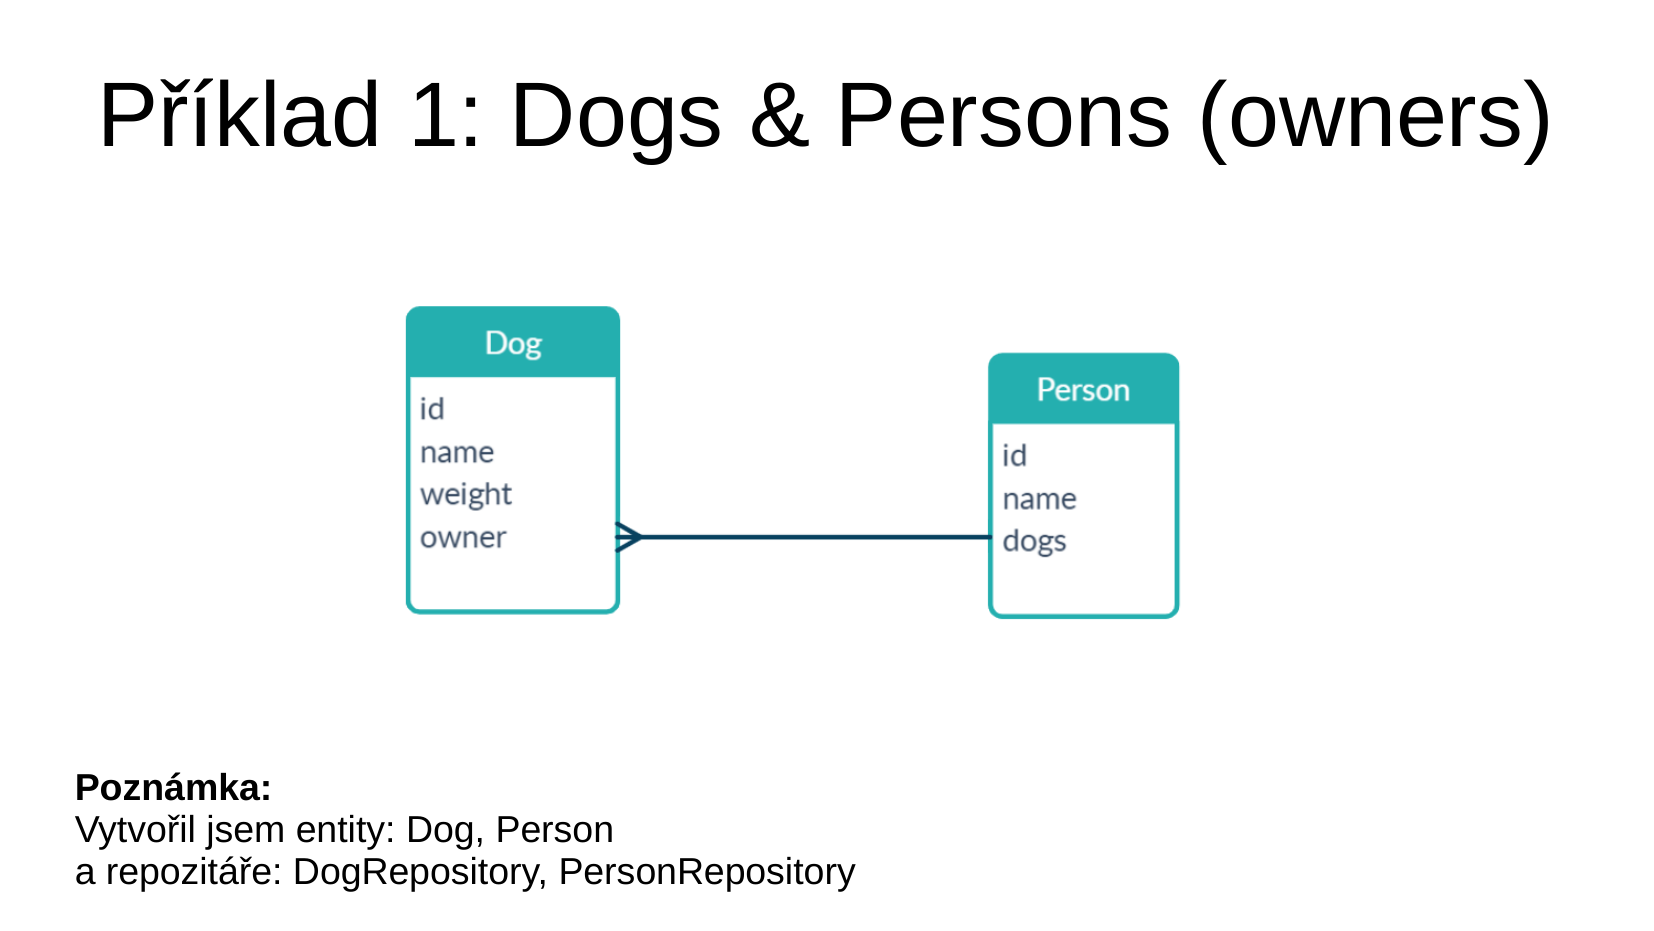

# Příklad 1: Dogs & Persons (owners)
Poznámka:
Vytvořil jsem entity: Dog, Person
a repozitáře: DogRepository, PersonRepository